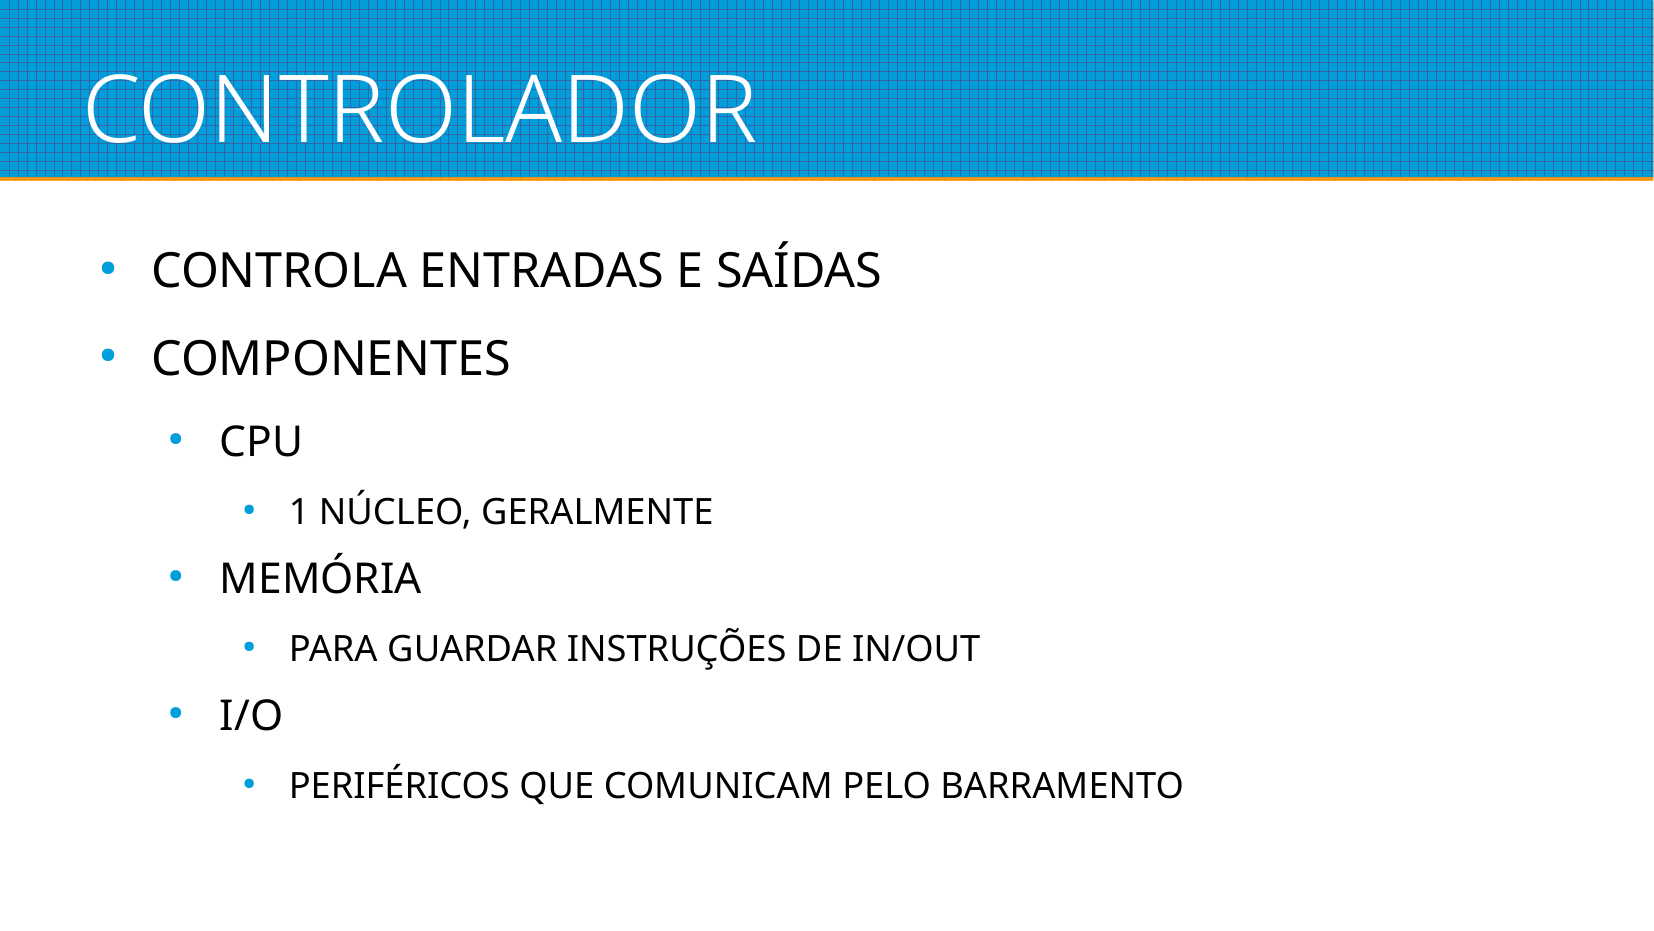

# CONTROLADOR
CONTROLA ENTRADAS E SAÍDAS
COMPONENTES
CPU
1 NÚCLEO, GERALMENTE
MEMÓRIA
PARA GUARDAR INSTRUÇÕES DE IN/OUT
I/O
PERIFÉRICOS QUE COMUNICAM PELO BARRAMENTO